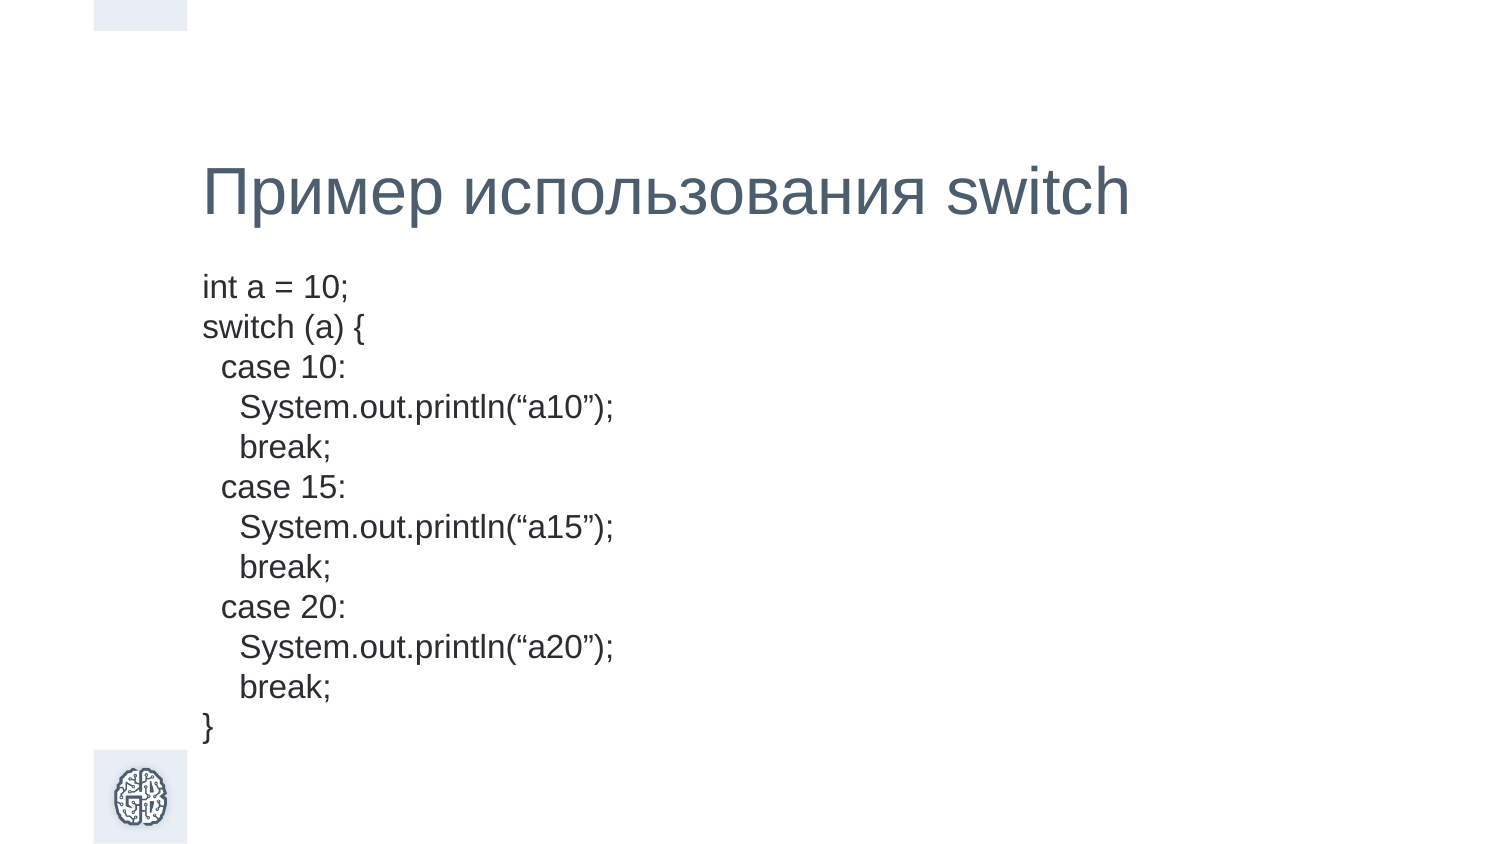

Пример использования switch
int a = 10;
switch (a) {
 case 10:
 System.out.println(“a10”);
 break;
 case 15:
 System.out.println(“a15”);
 break;
 case 20:
 System.out.println(“a20”);
 break;
}